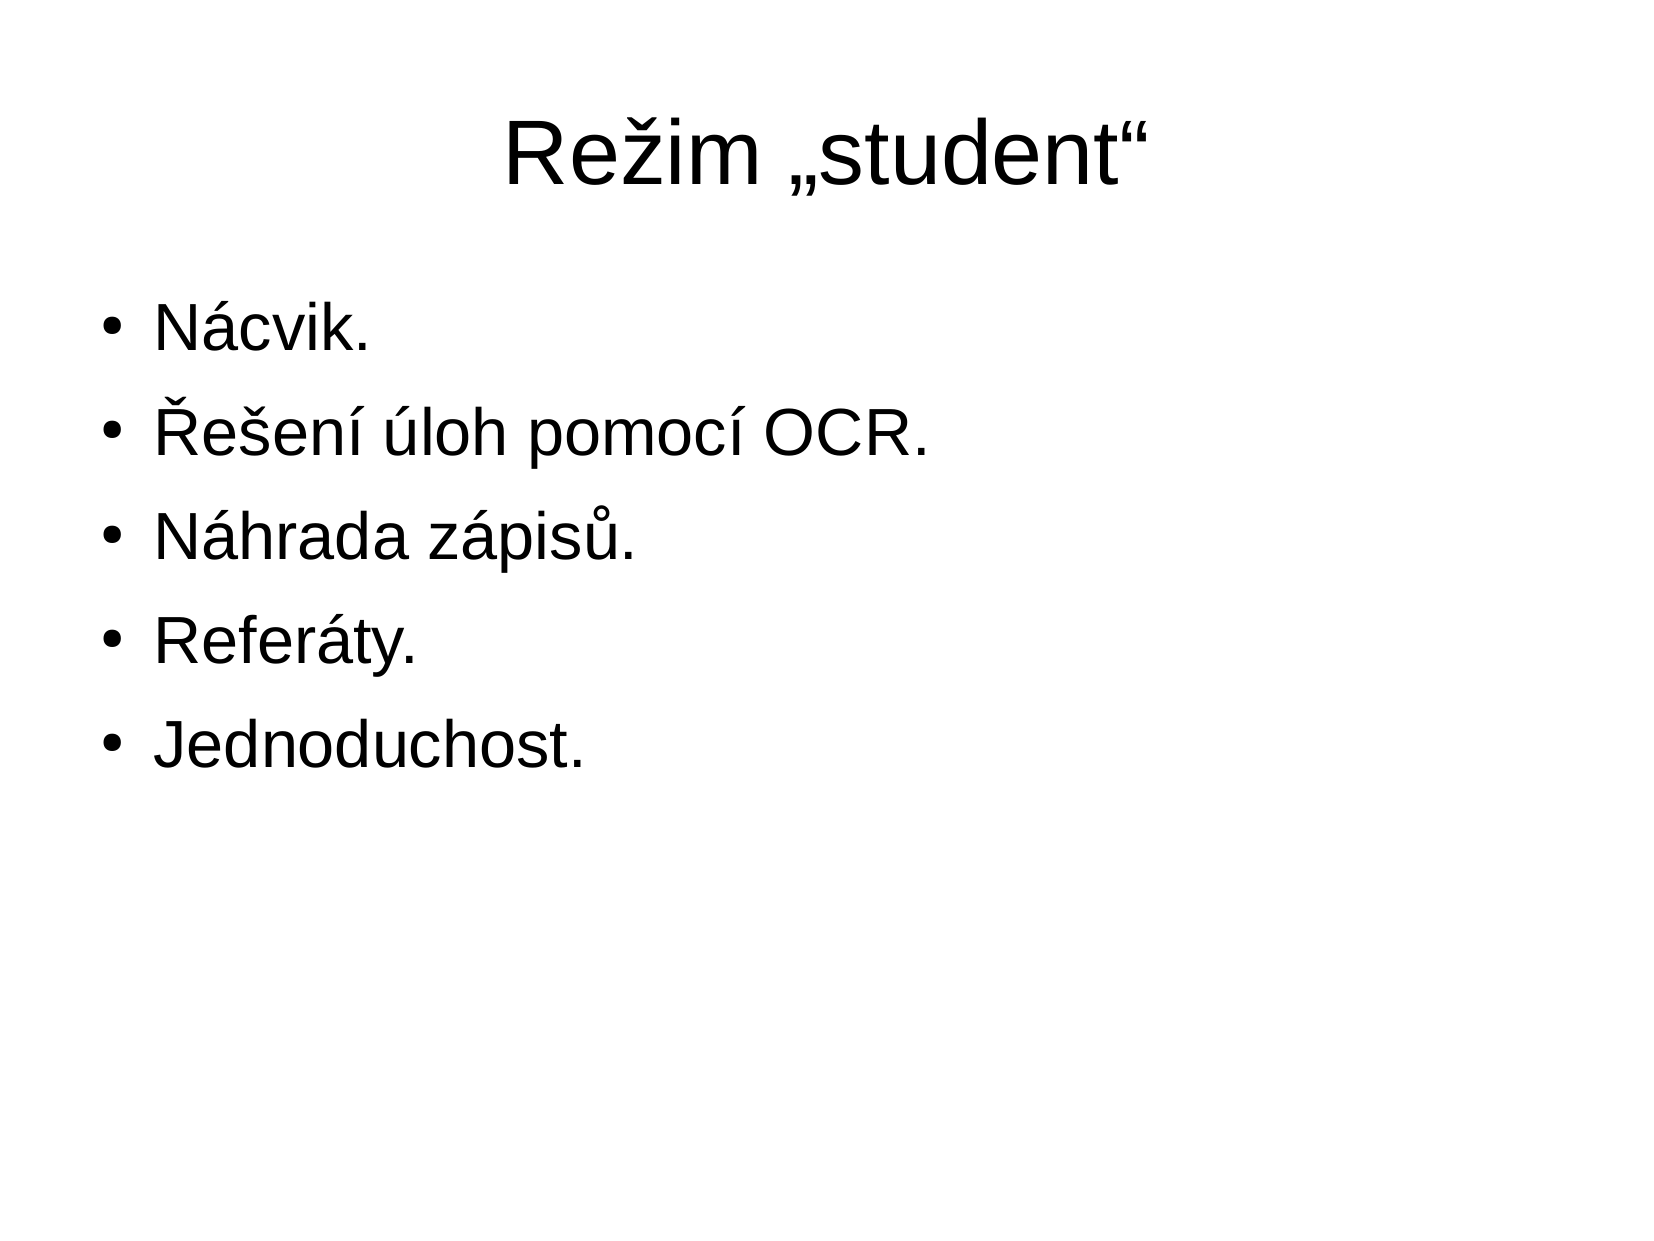

# Režim „student“
Nácvik.
Řešení úloh pomocí OCR.
Náhrada zápisů.
Referáty.
Jednoduchost.